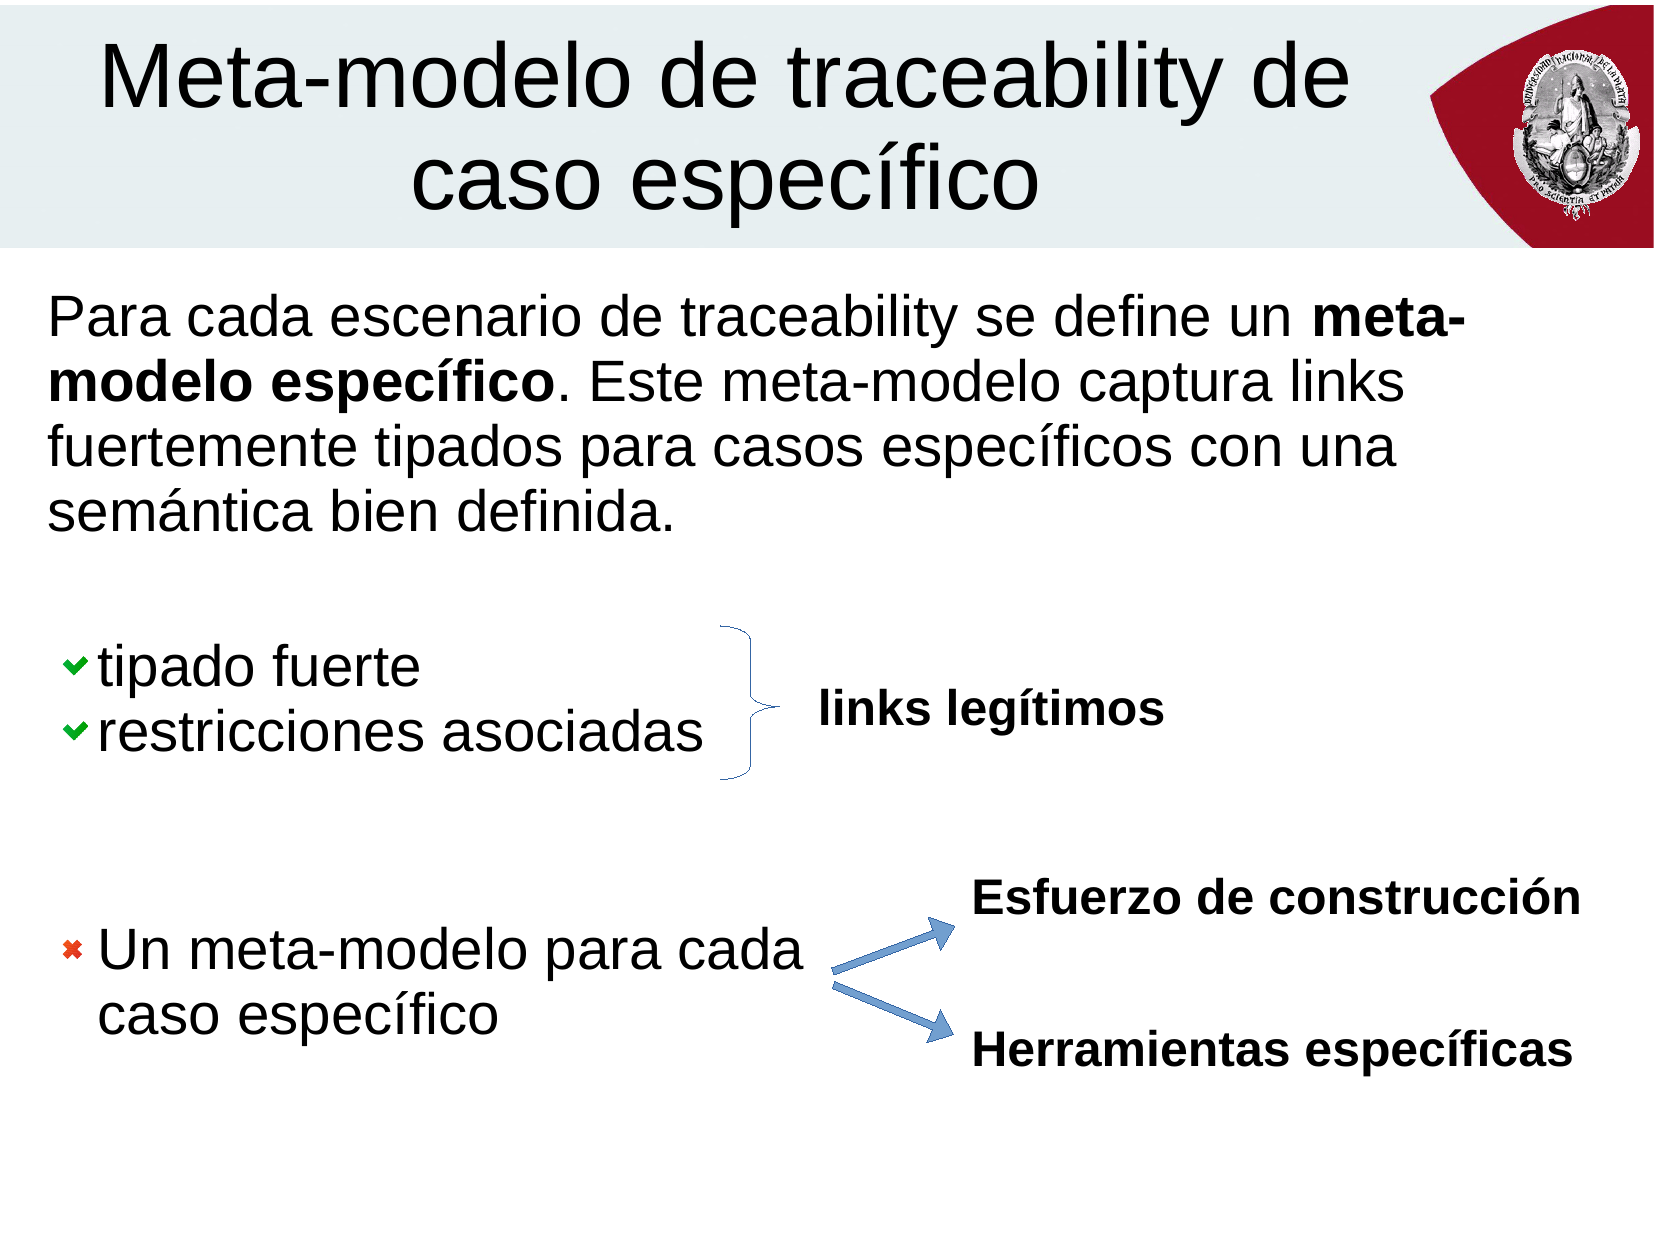

# Meta-modelo de traceability de caso específico
Para cada escenario de traceability se define un meta-modelo específico. Este meta-modelo captura links fuertemente tipados para casos específicos con una semántica bien definida.
tipado fuerte
restricciones asociadas
links legítimos
Esfuerzo de construcción
Un meta-modelo para cada caso específico
Herramientas específicas